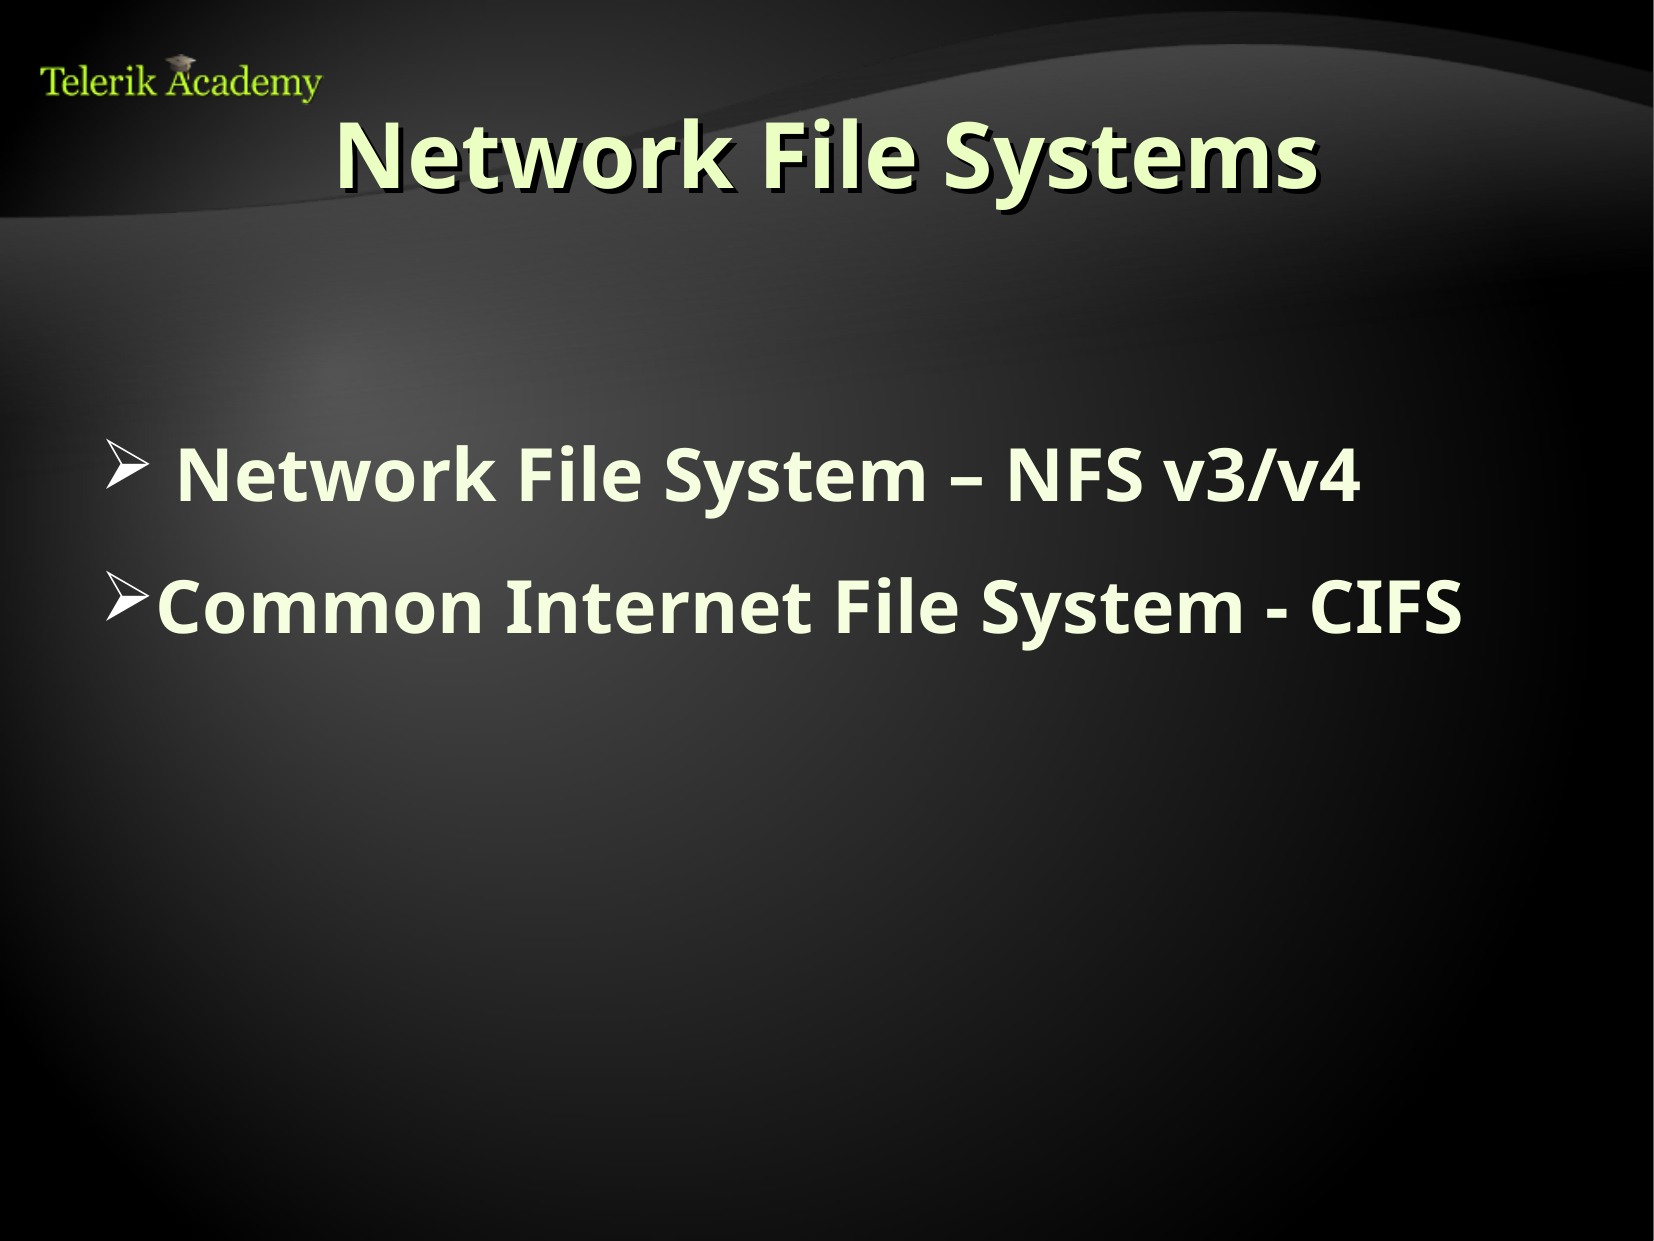

# Network File Systems
 Network File System – NFS v3/v4
Common Internet File System - CIFS